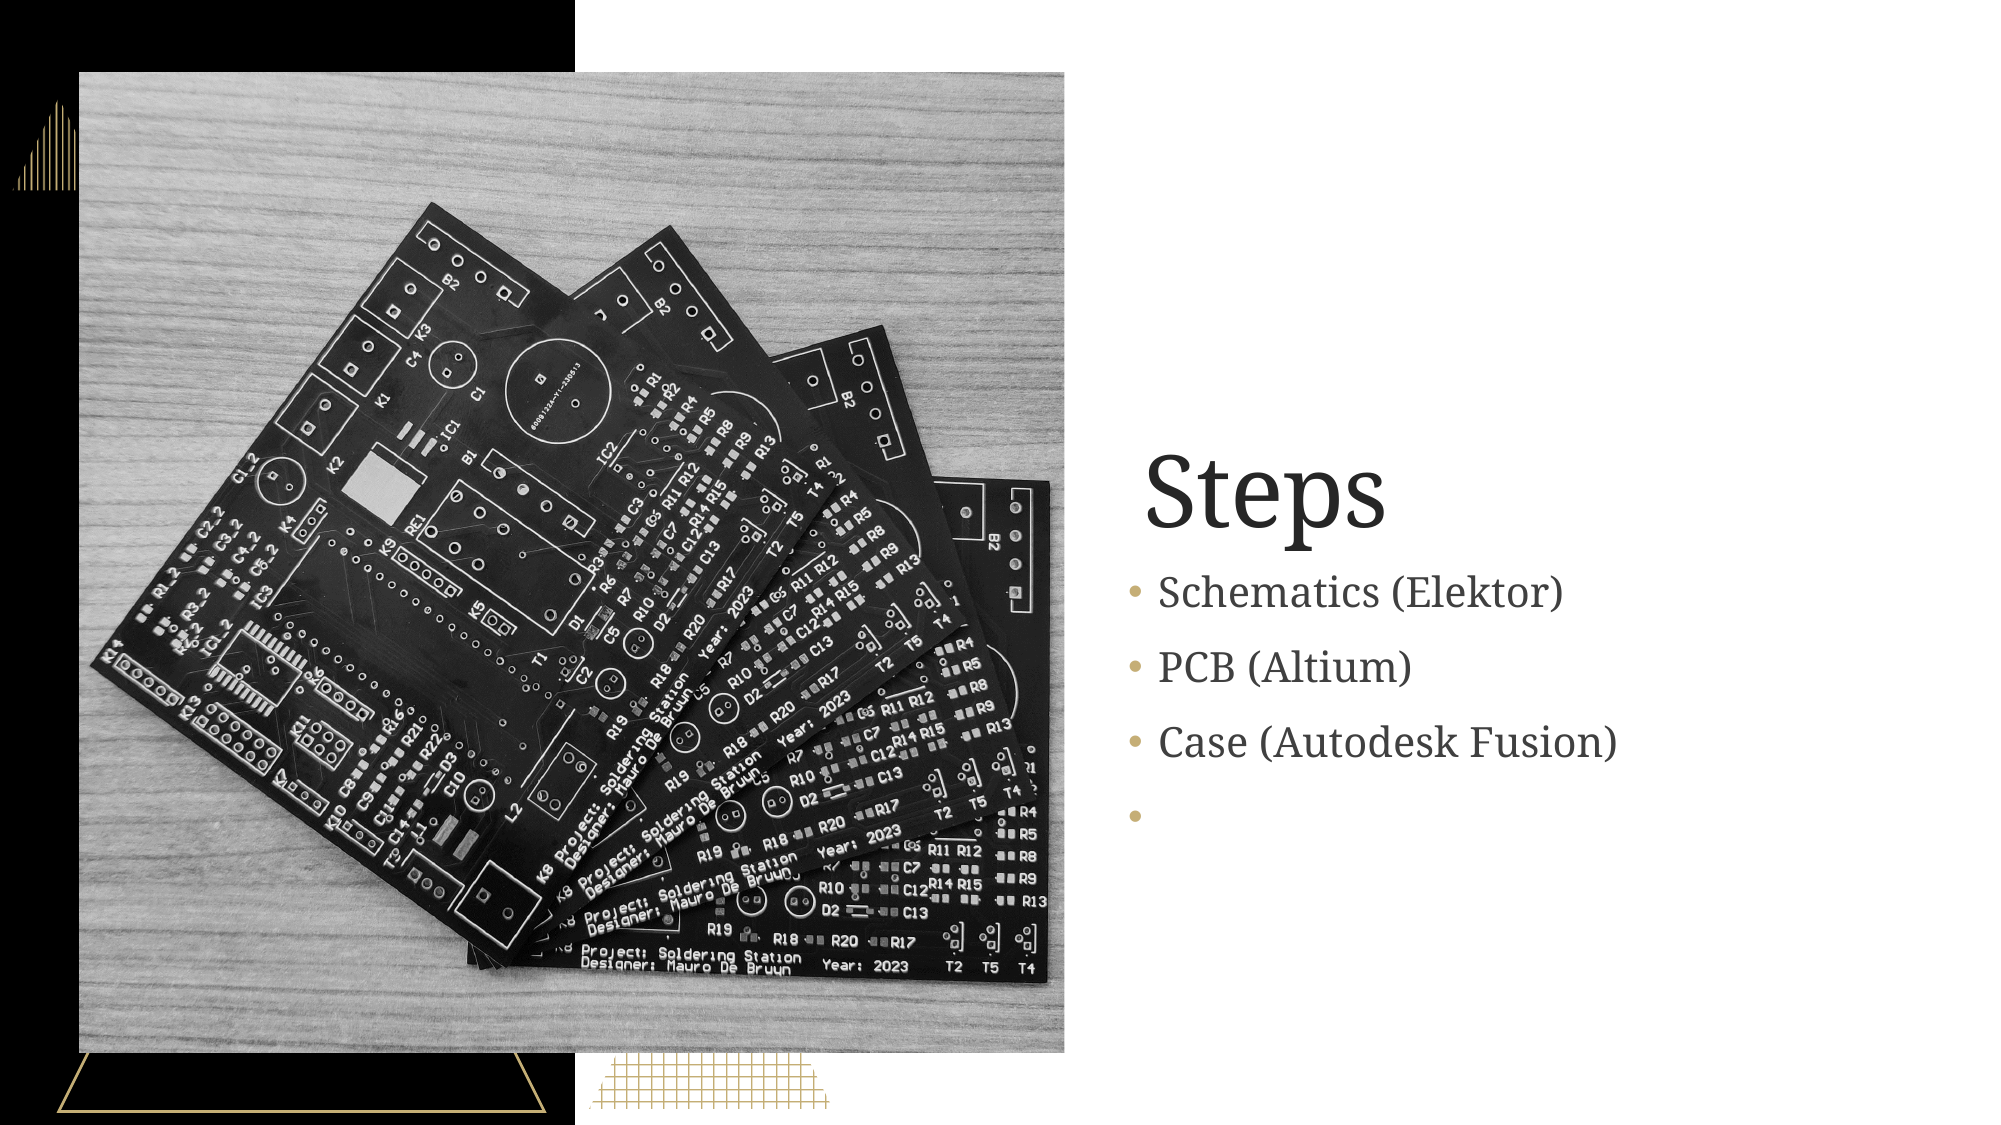

# Steps
Schematics (Elektor)
PCB (Altium)
Case (Autodesk Fusion)